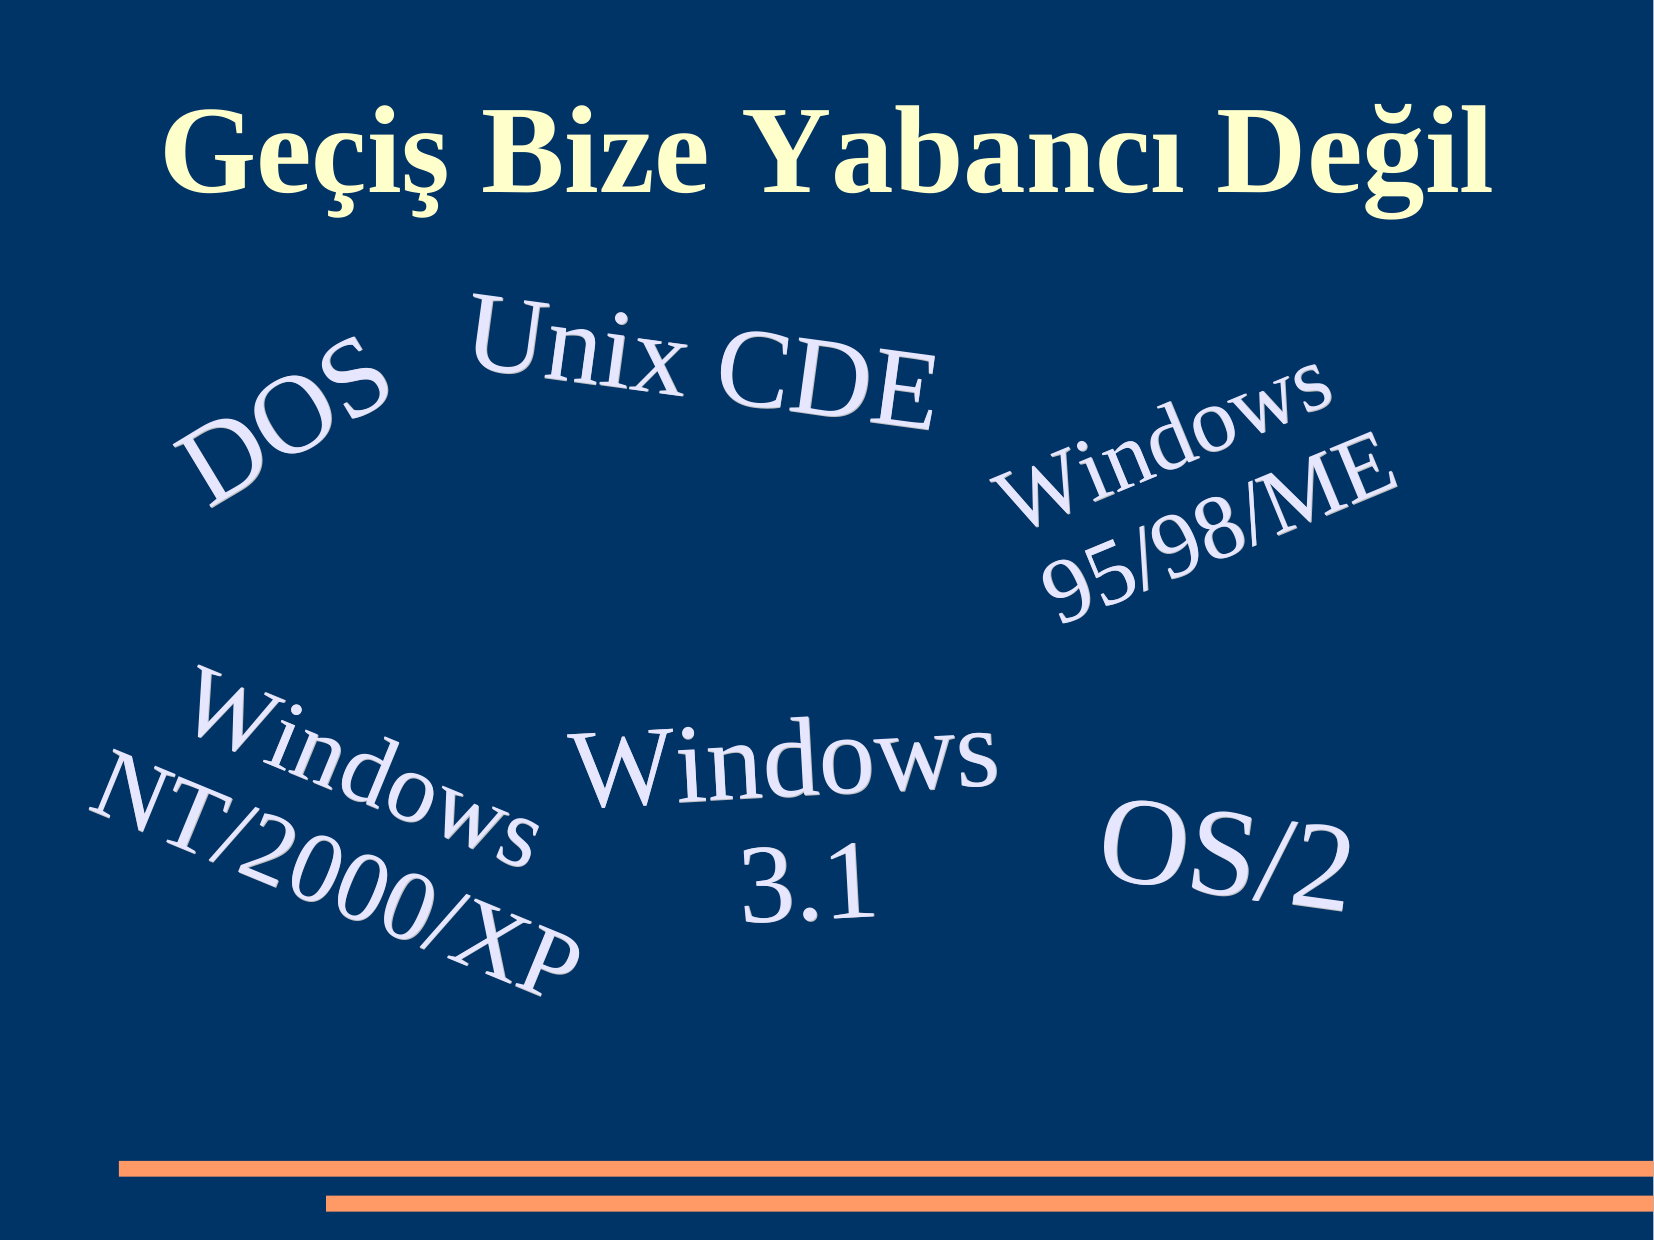

# Geçiş Bize Yabancı Değil
Unix CDE
DOS
Windows 95/98/ME
Windows NT/2000/XP
Windows 3.1
OS/2